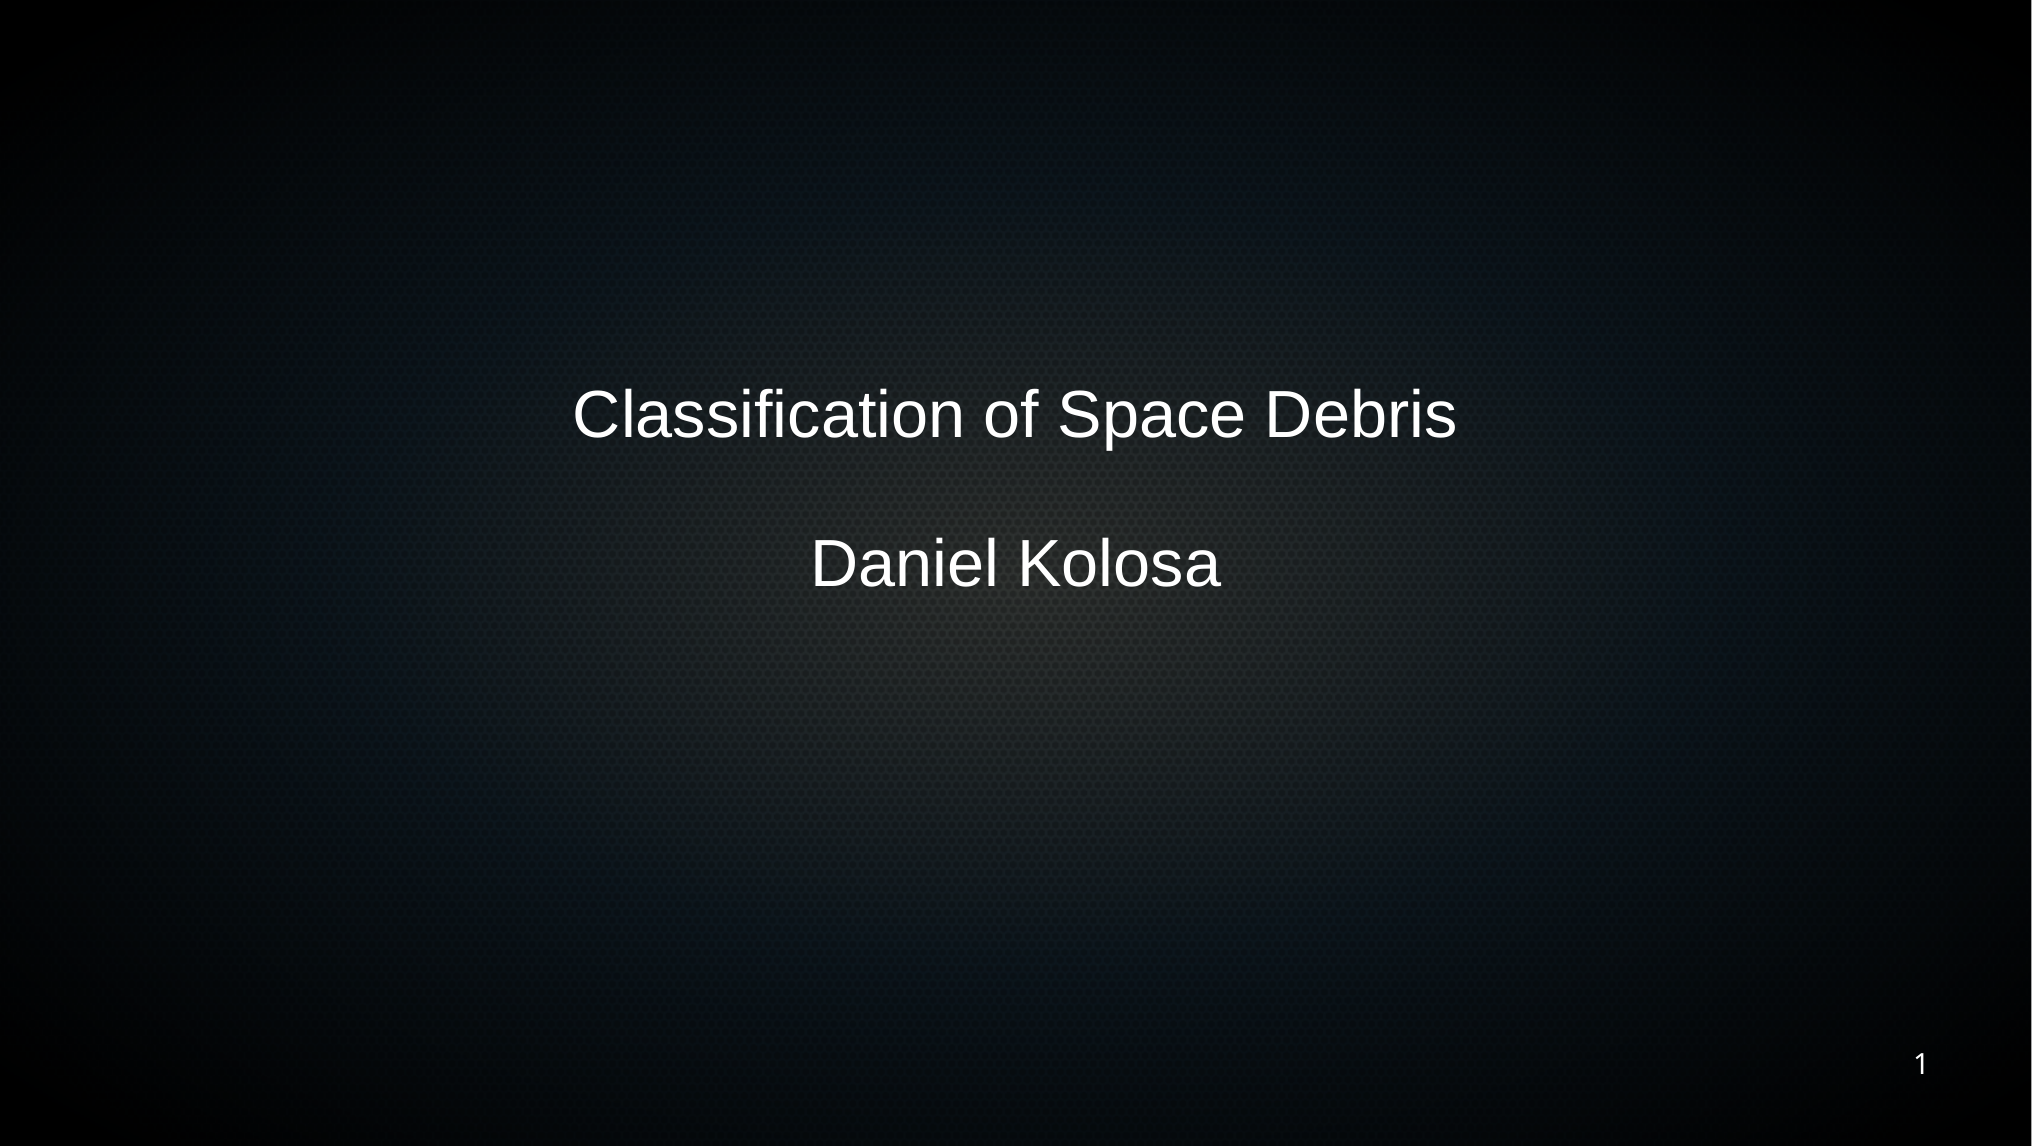

# Classification of Space Debris
Daniel Kolosa
1